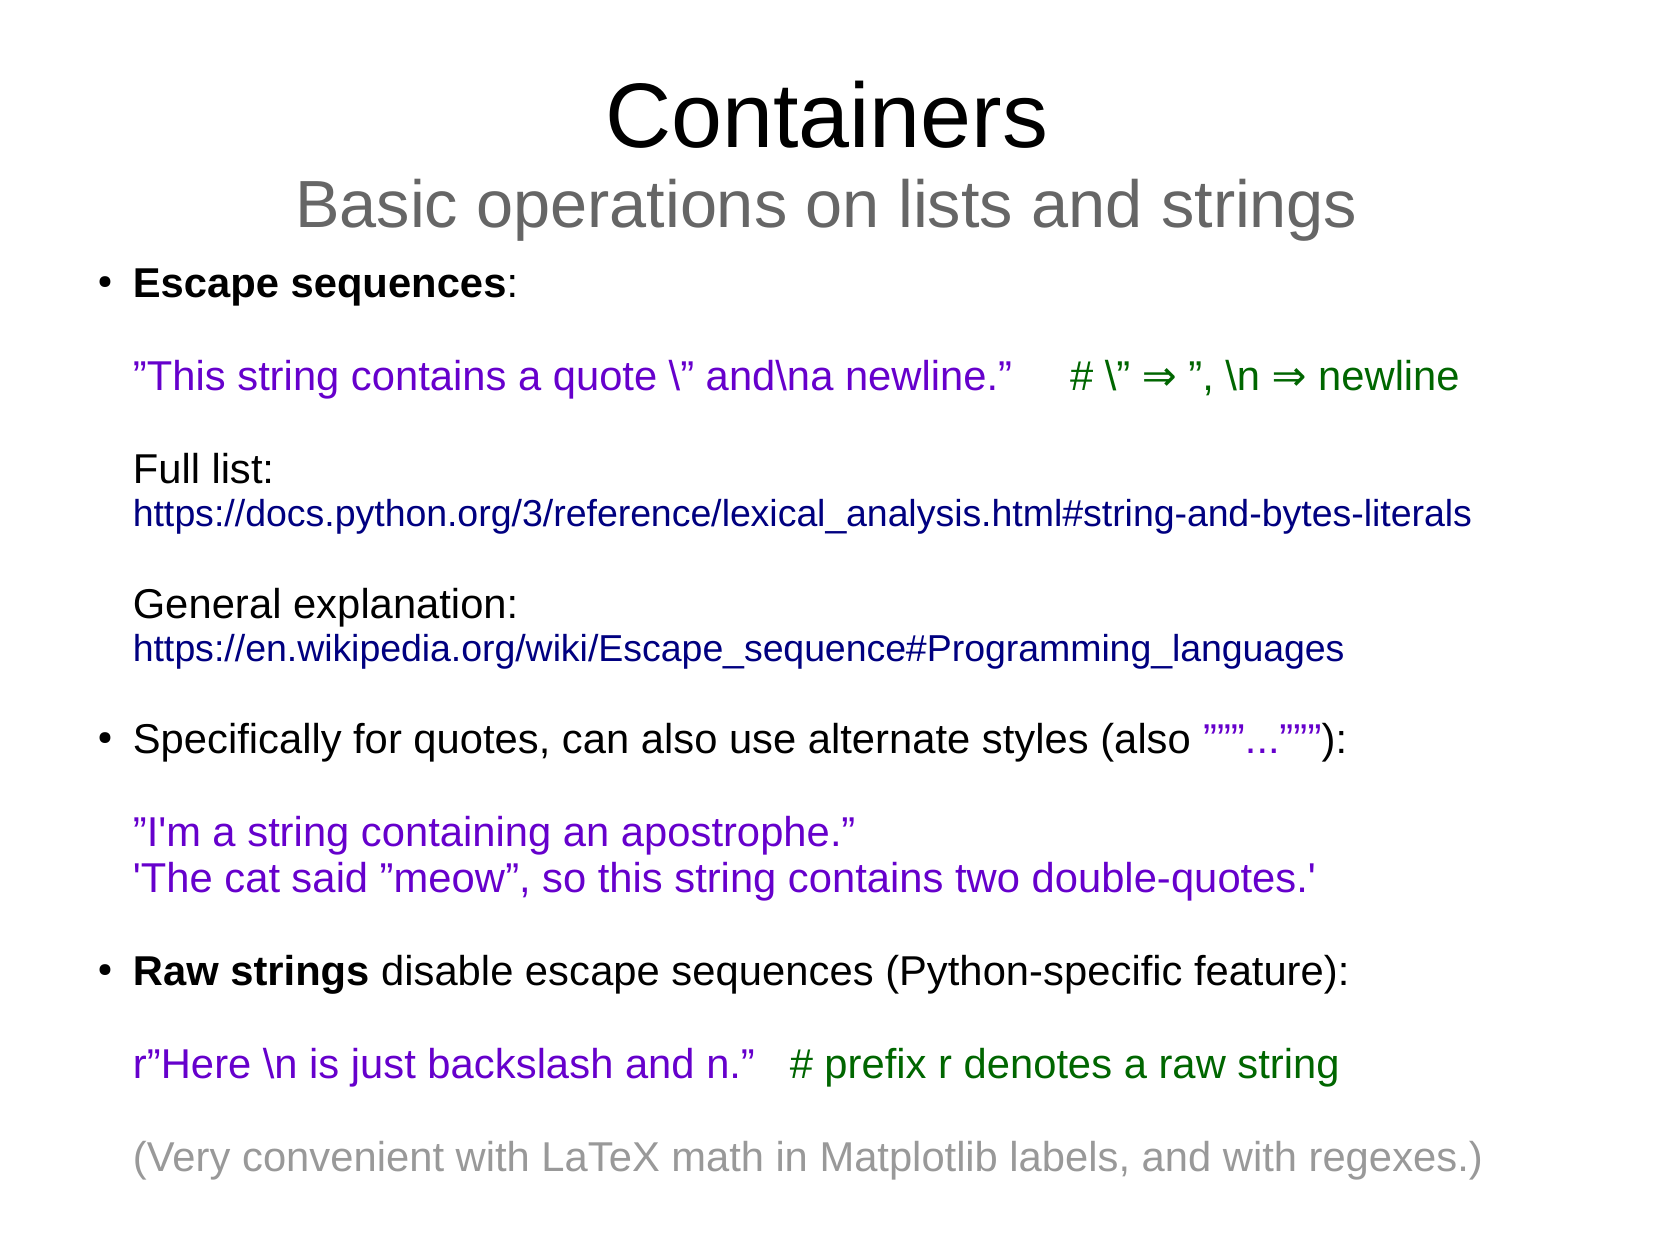

# Containers Basic operations on lists and strings
Escape sequences:
”This string contains a quote \” and\na newline.” # \” ⇒ ”, \n ⇒ newline
Full list:
https://docs.python.org/3/reference/lexical_analysis.html#string-and-bytes-literals
General explanation:
https://en.wikipedia.org/wiki/Escape_sequence#Programming_languages
Specifically for quotes, can also use alternate styles (also ”””...”””):
”I'm a string containing an apostrophe.”
'The cat said ”meow”, so this string contains two double-quotes.'
Raw strings disable escape sequences (Python-specific feature):
r”Here \n is just backslash and n.” # prefix r denotes a raw string
(Very convenient with LaTeX math in Matplotlib labels, and with regexes.)